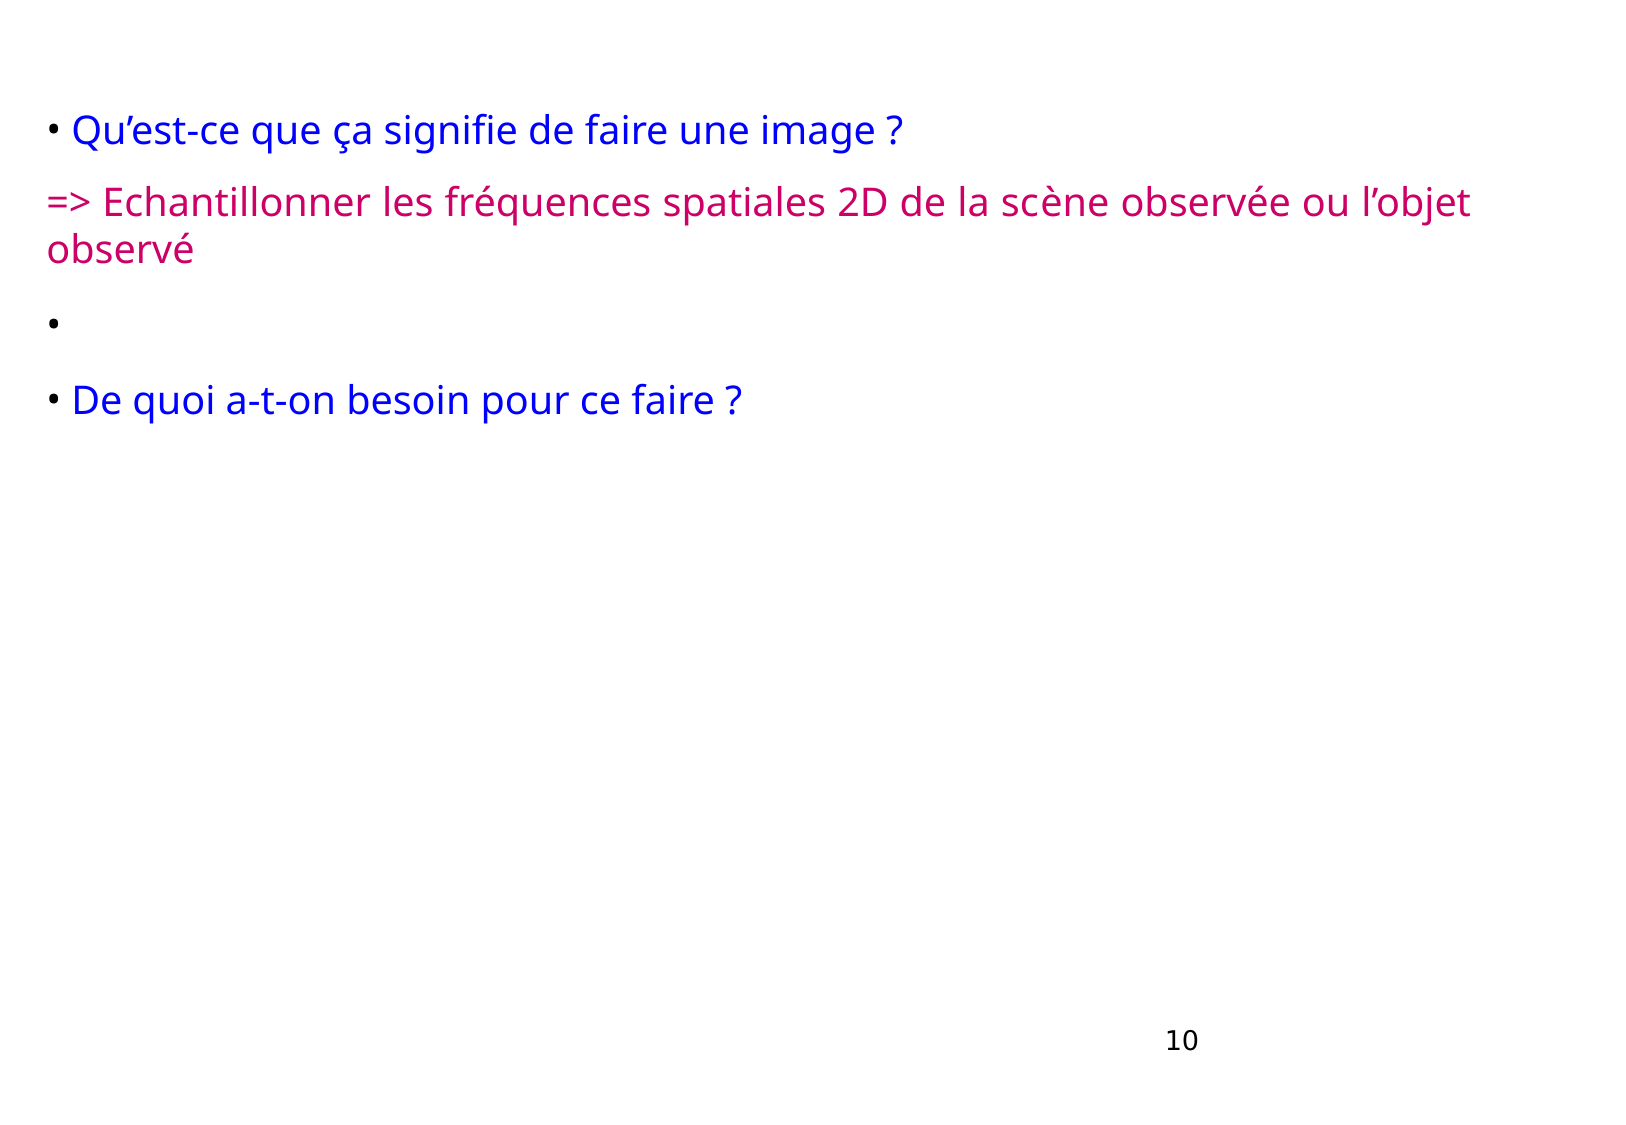

Qu’est-ce que ça signifie de faire une image ?
=> Echantillonner les fréquences spatiales 2D de la scène observée ou l’objet observé
 De quoi a-t-on besoin pour ce faire ?